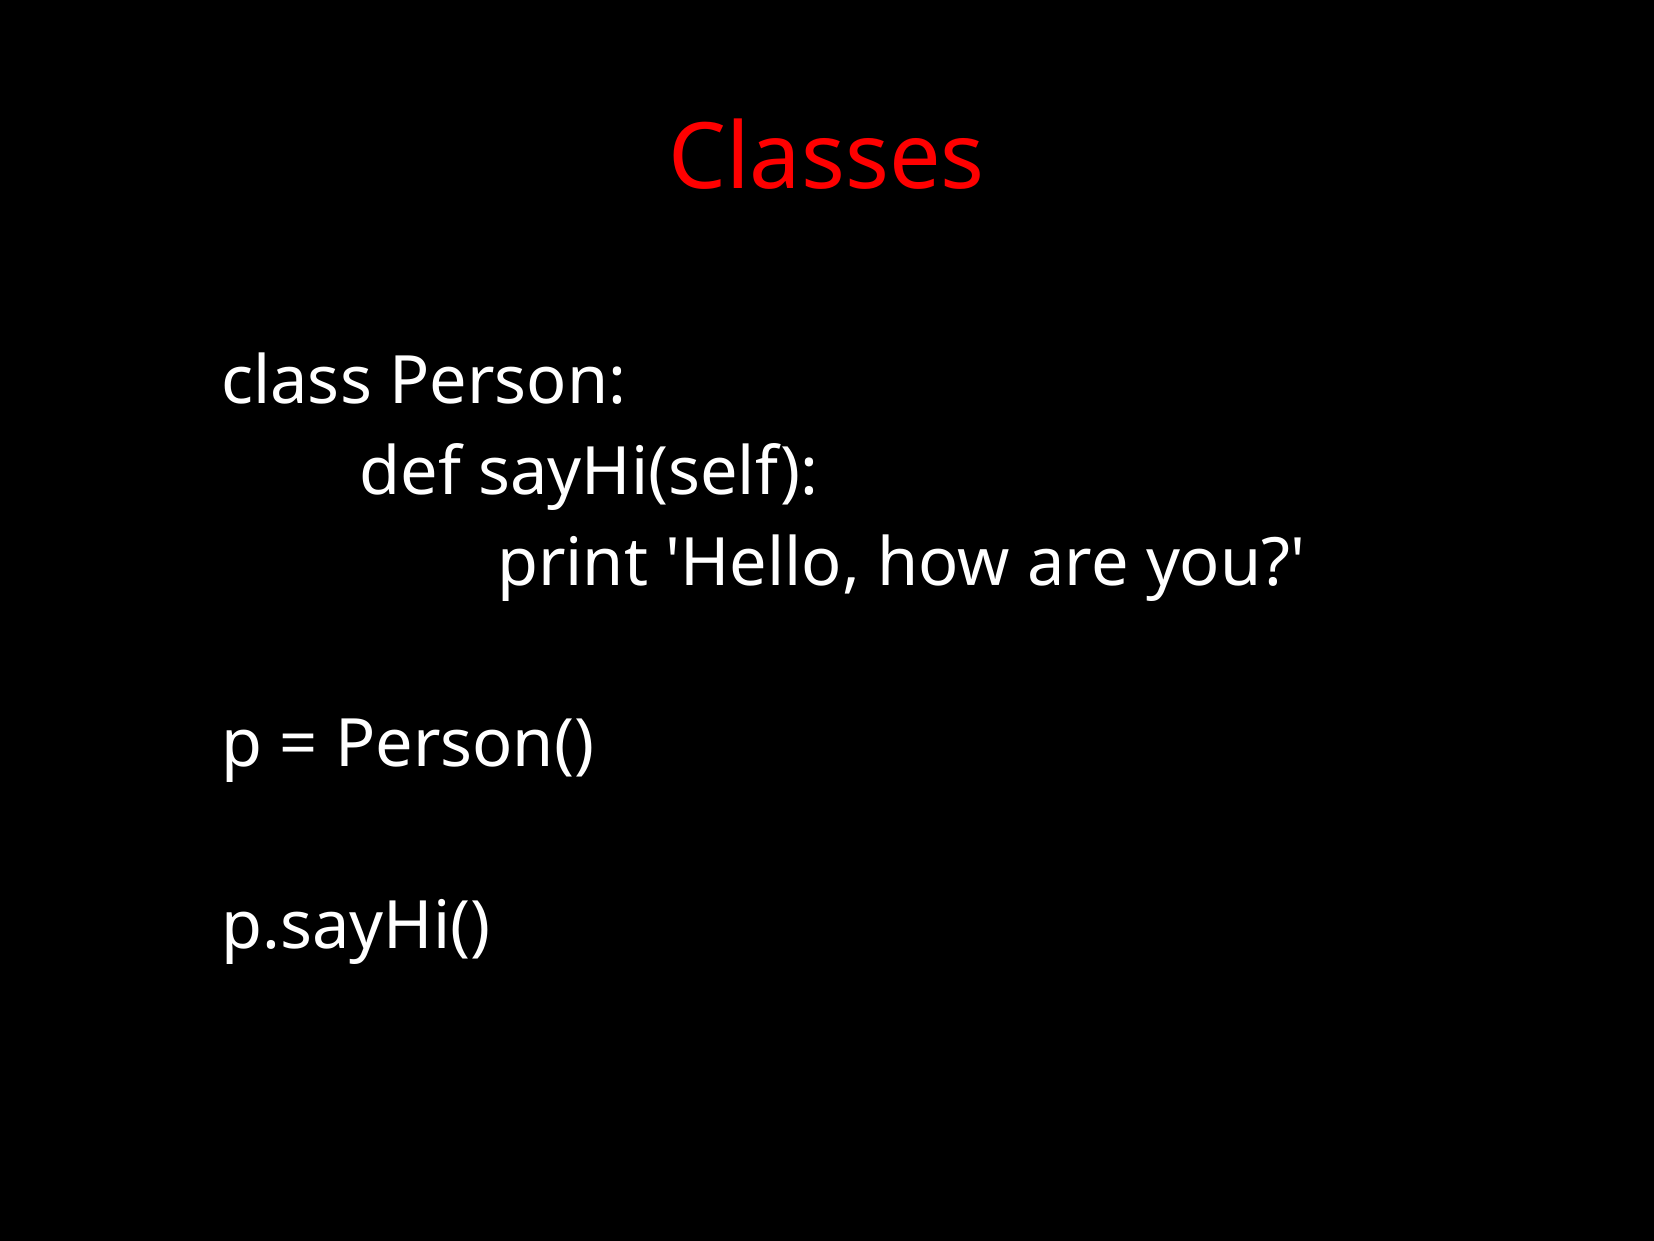

# Classes
class Person:
 def sayHi(self):
 print 'Hello, how are you?'
p = Person()
p.sayHi()